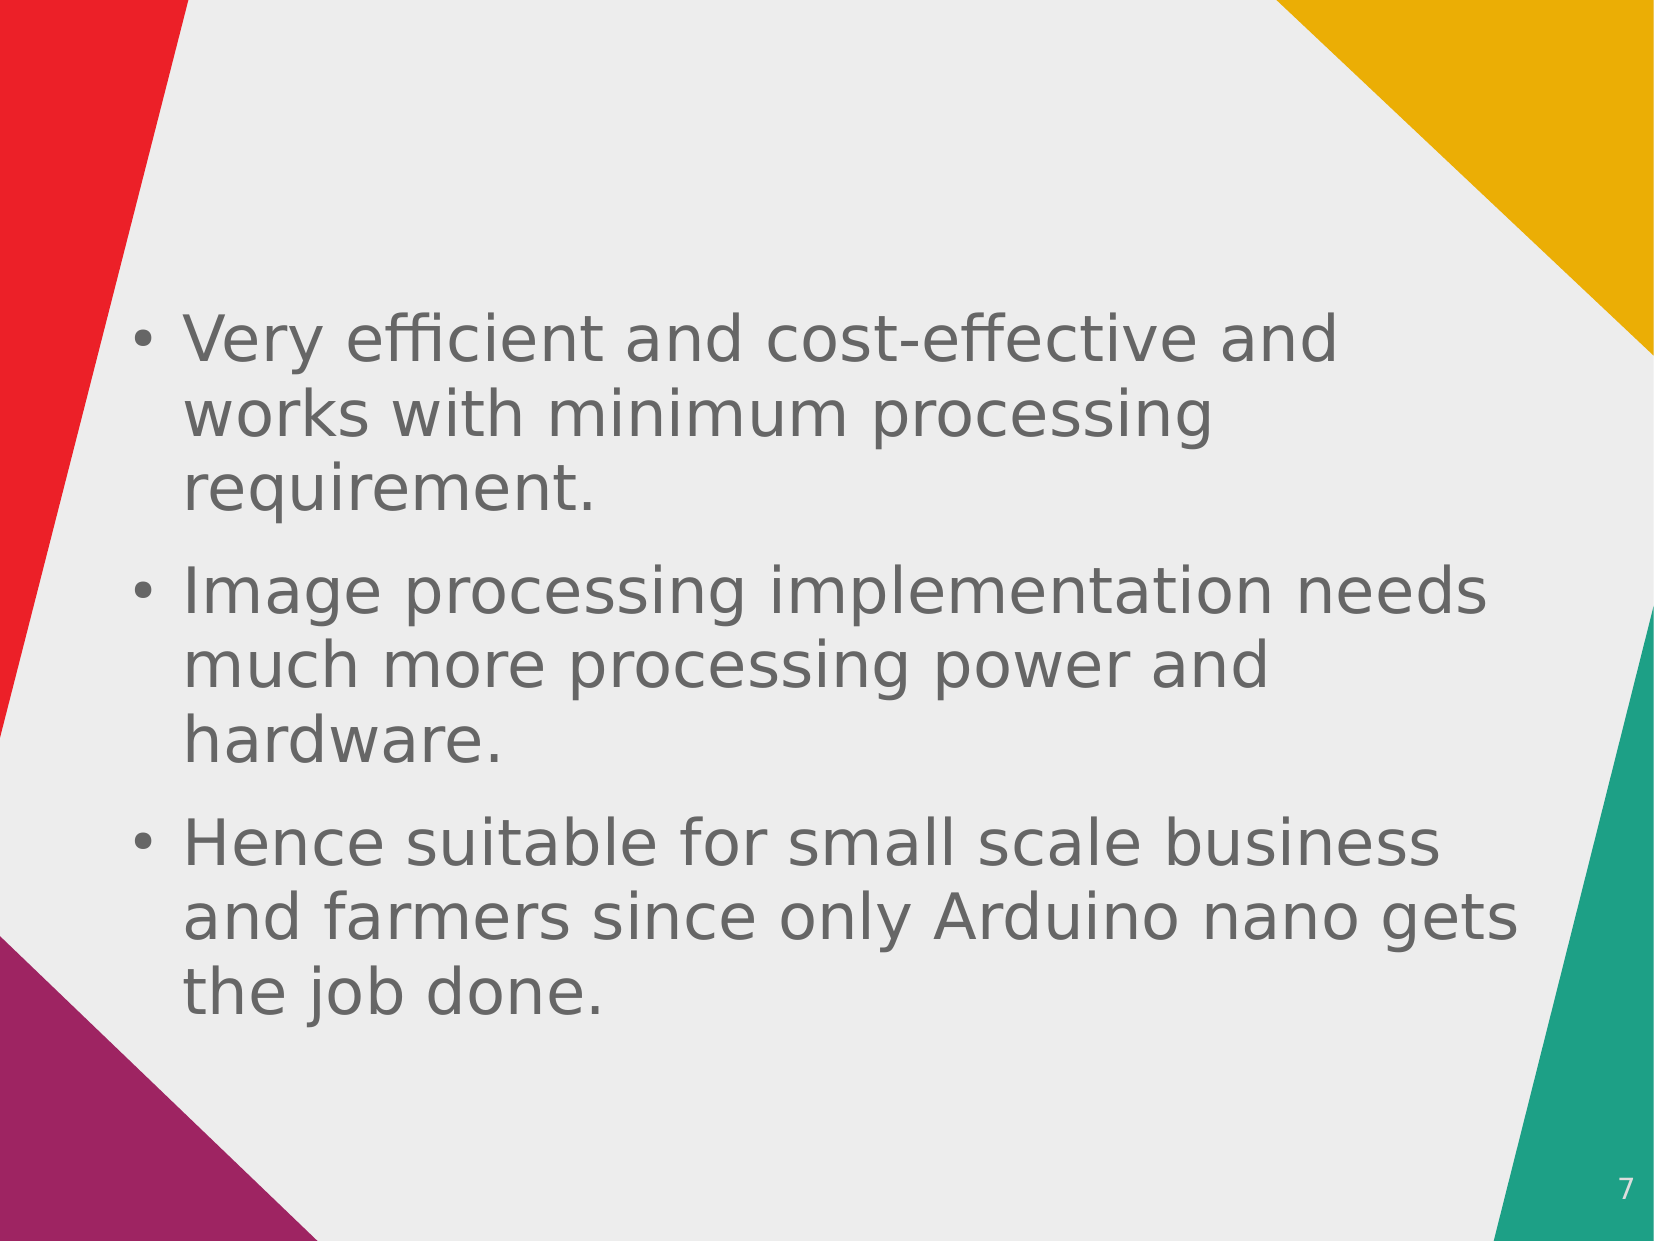

# Very efficient and cost-effective and works with minimum processing requirement.
Image processing implementation needs much more processing power and hardware.
Hence suitable for small scale business and farmers since only Arduino nano gets the job done.
7